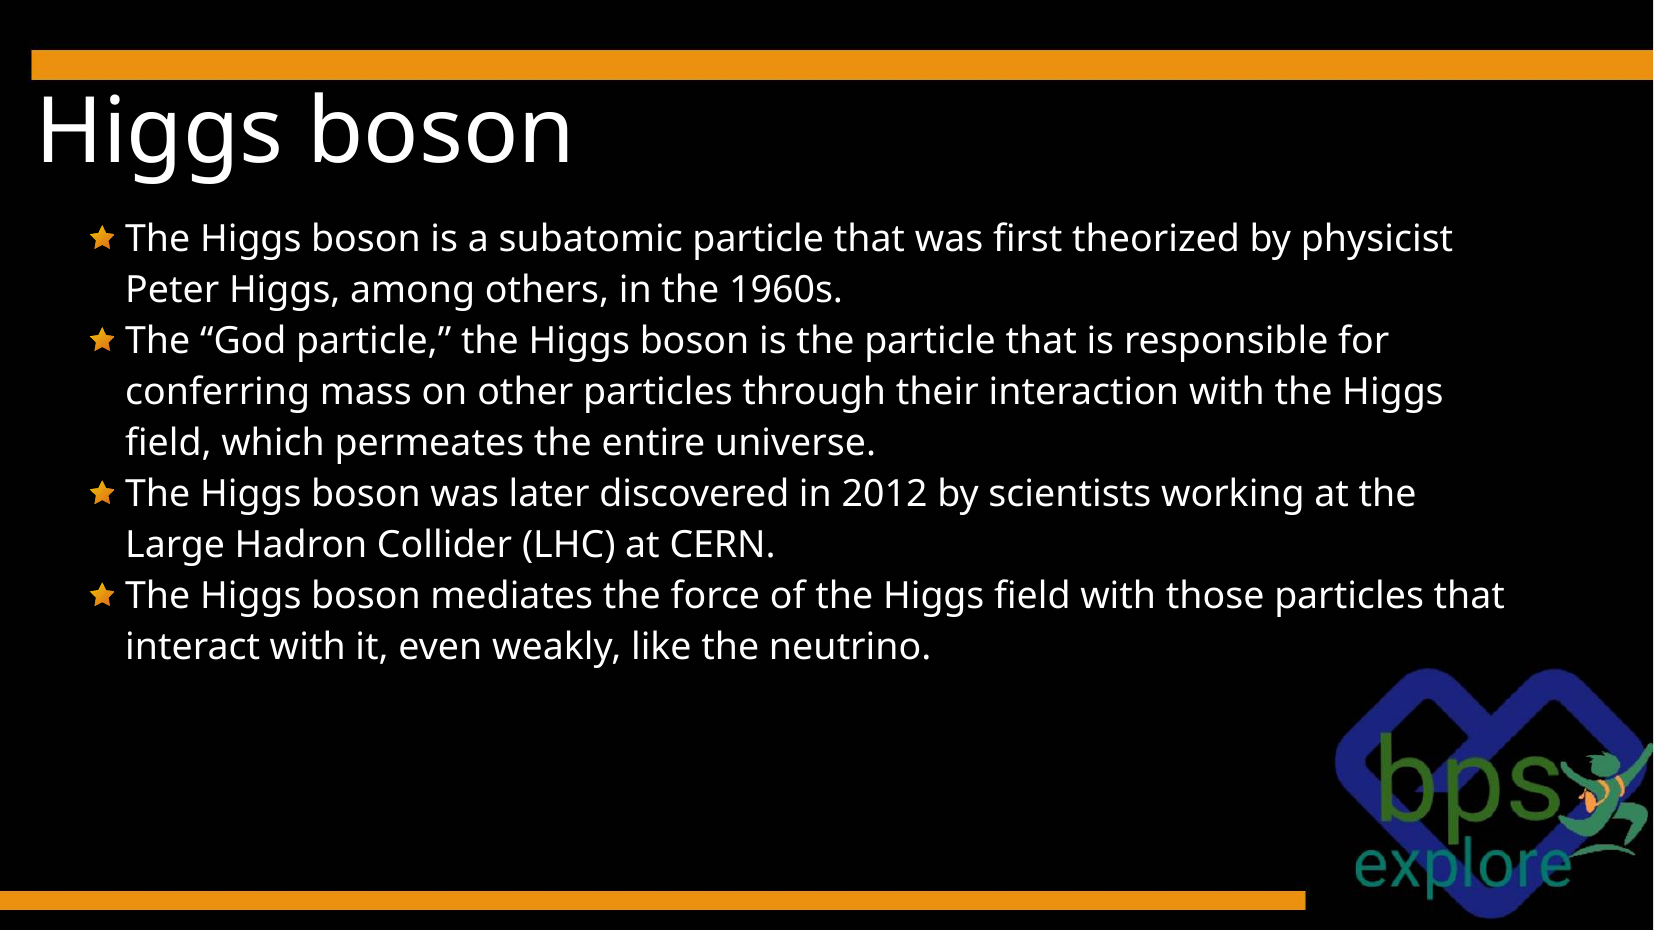

#
Higgs boson
The Higgs boson is a subatomic particle that was first theorized by physicist Peter Higgs, among others, in the 1960s.
The “God particle,” the Higgs boson is the particle that is responsible for conferring mass on other particles through their interaction with the Higgs field, which permeates the entire universe.
The Higgs boson was later discovered in 2012 by scientists working at the Large Hadron Collider (LHC) at CERN.
The Higgs boson mediates the force of the Higgs field with those particles that interact with it, even weakly, like the neutrino.